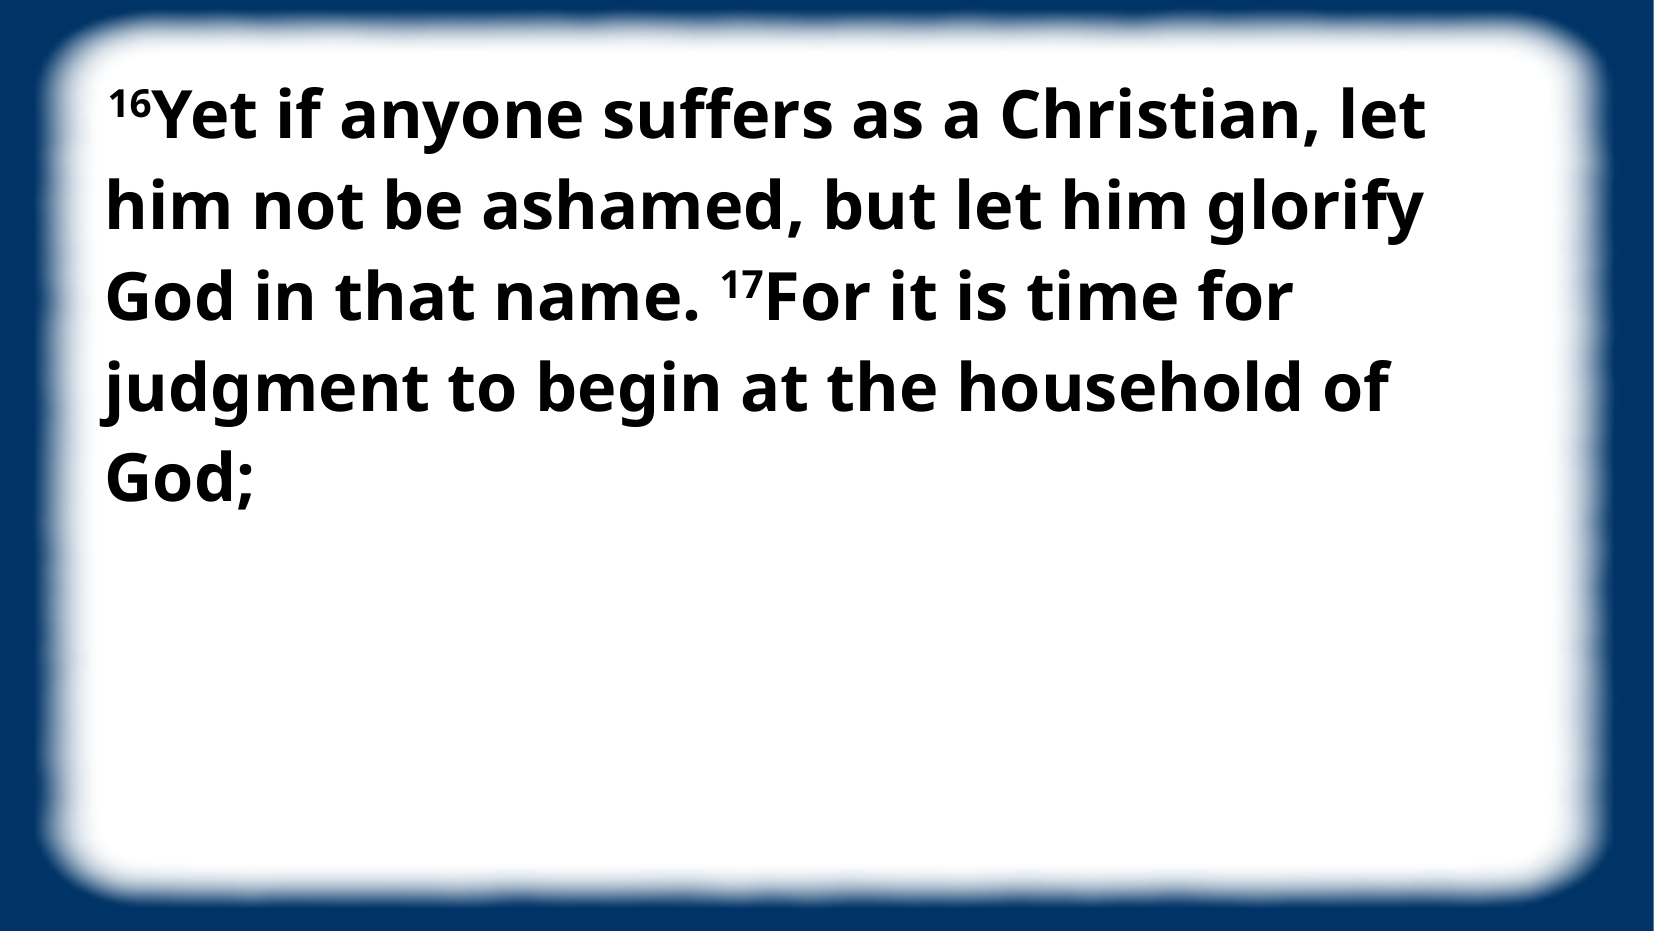

16Yet if anyone suffers as a Christian, let him not be ashamed, but let him glorify God in that name. 17For it is time for judgment to begin at the household of God;